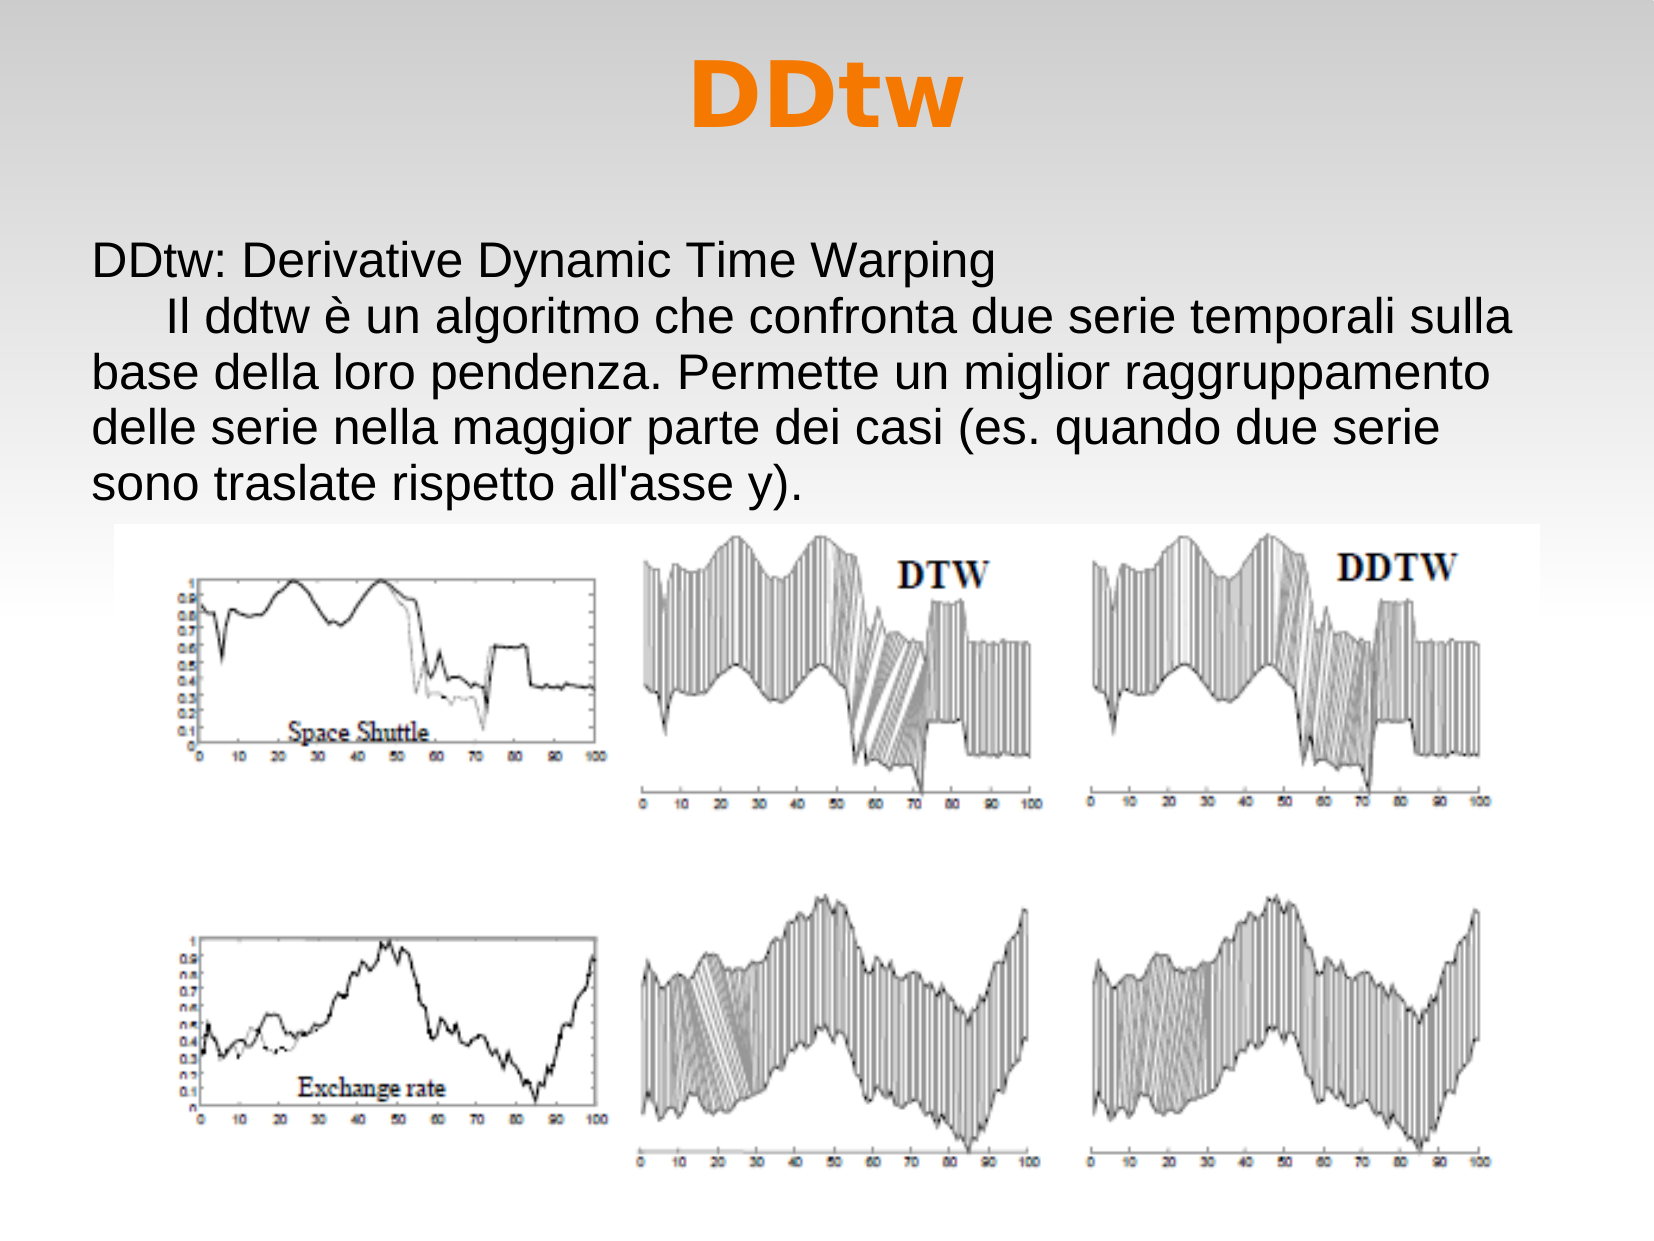

# DDtw
DDtw: Derivative Dynamic Time Warping
	Il ddtw è un algoritmo che confronta due serie temporali sulla base della loro pendenza. Permette un miglior raggruppamento delle serie nella maggior parte dei casi (es. quando due serie sono traslate rispetto all'asse y).